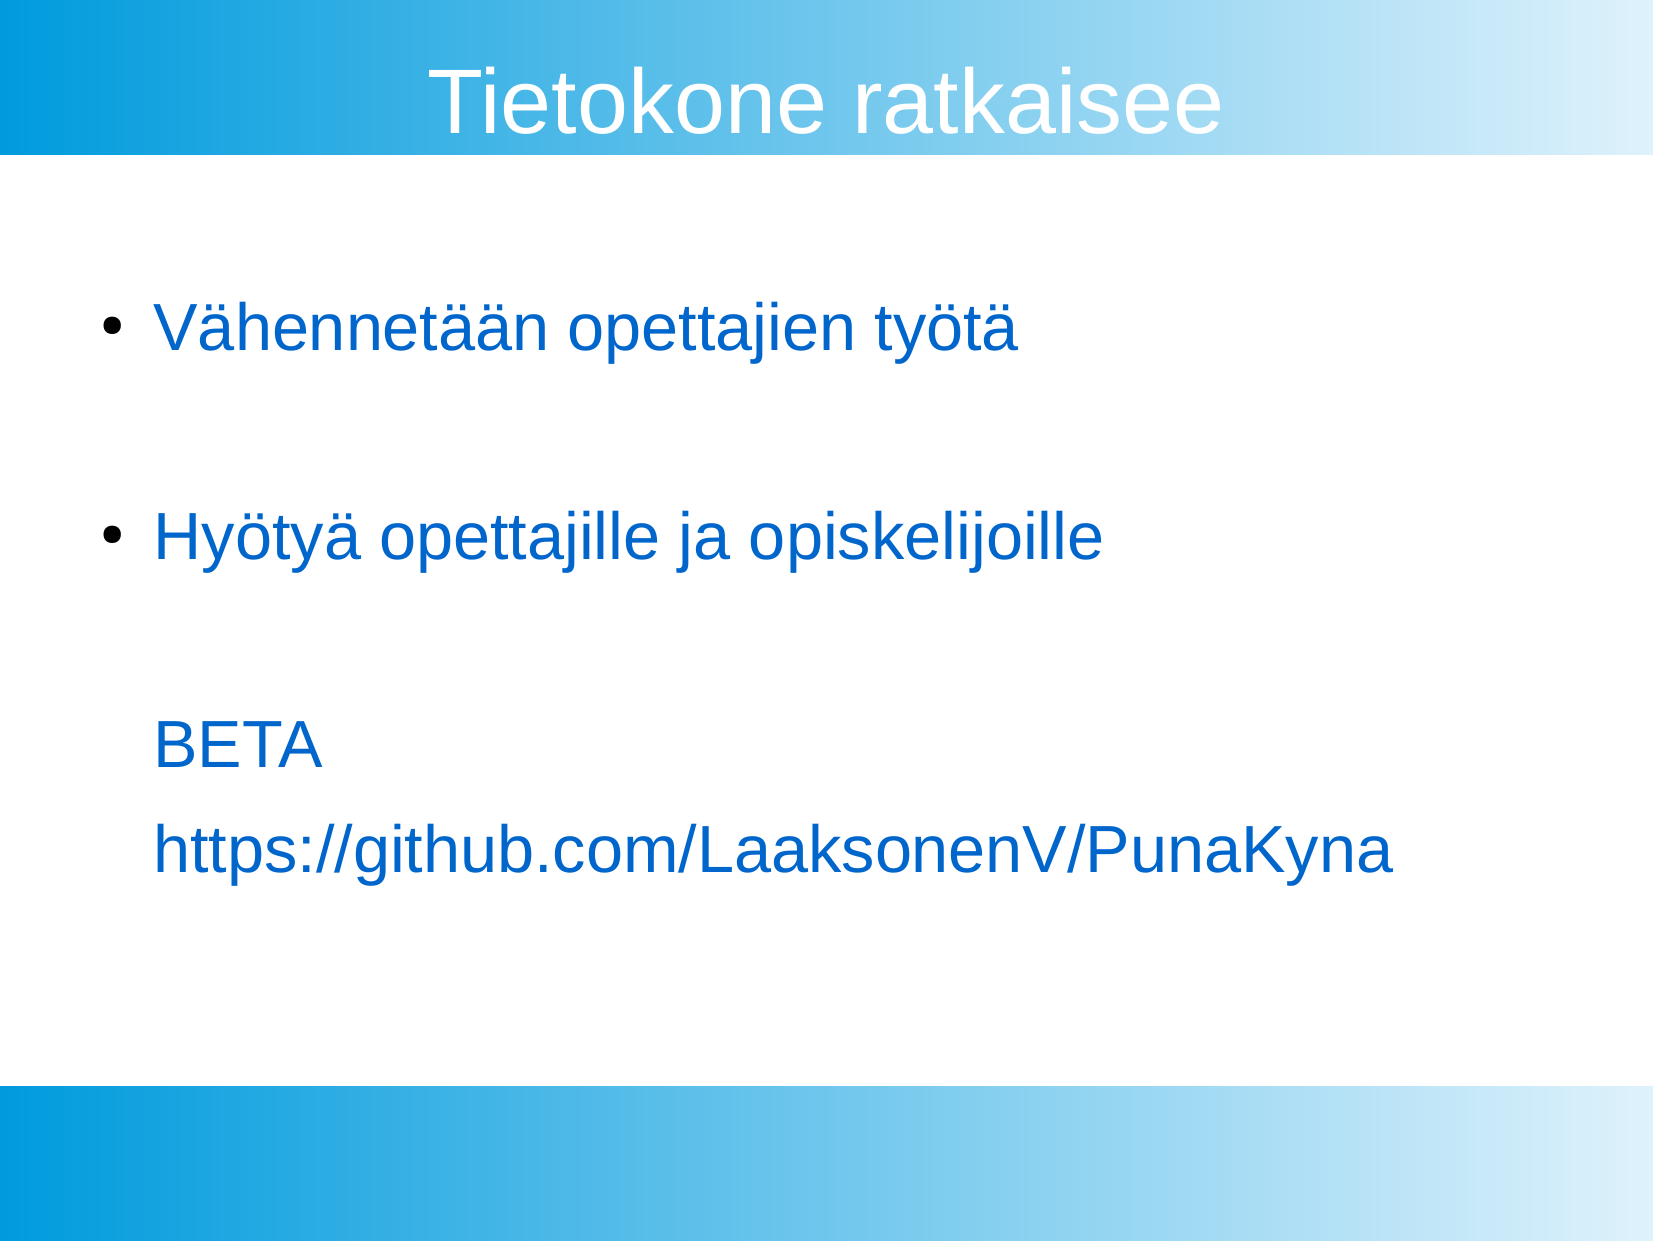

# Tietokone ratkaisee
Vähennetään opettajien työtä
Hyötyä opettajille ja opiskelijoille
BETA
https://github.com/LaaksonenV/PunaKyna